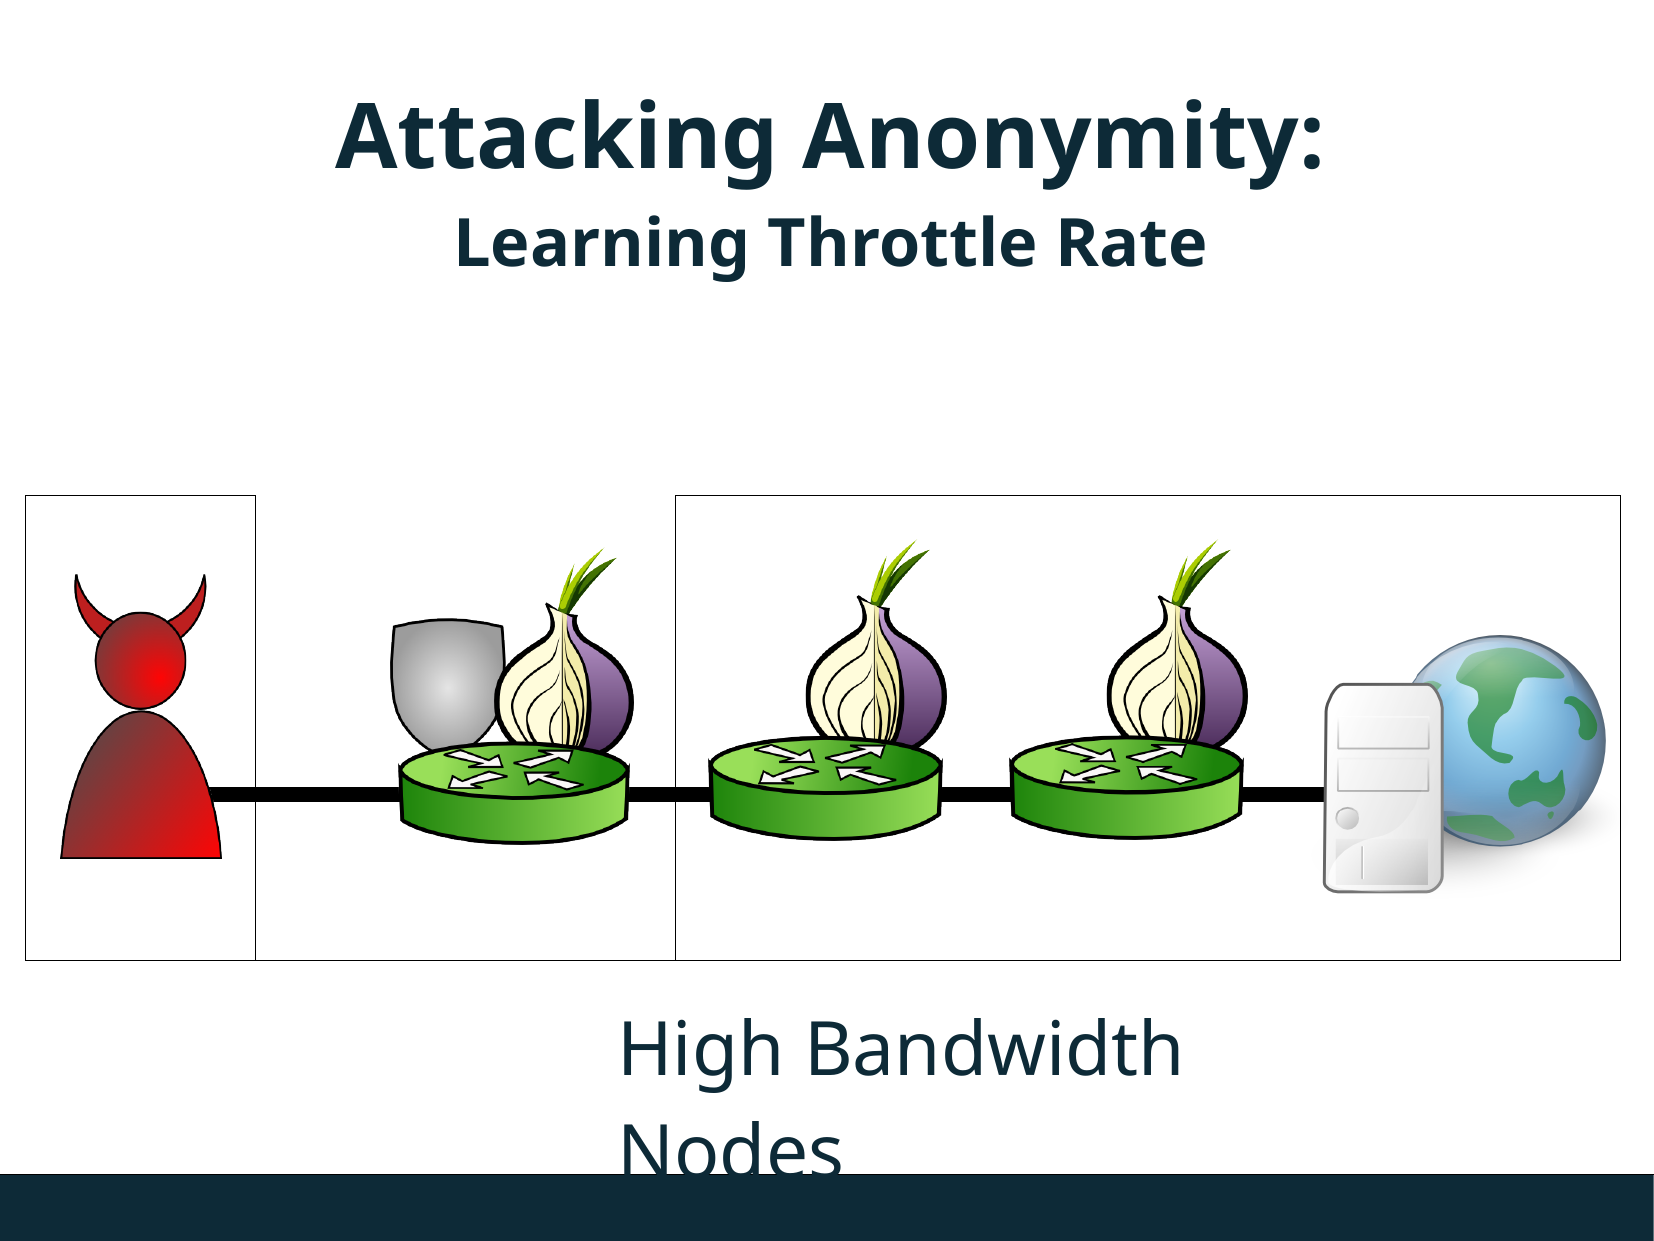

# Attacking Anonymity: Learning Throttle Rate
High Bandwidth Nodes